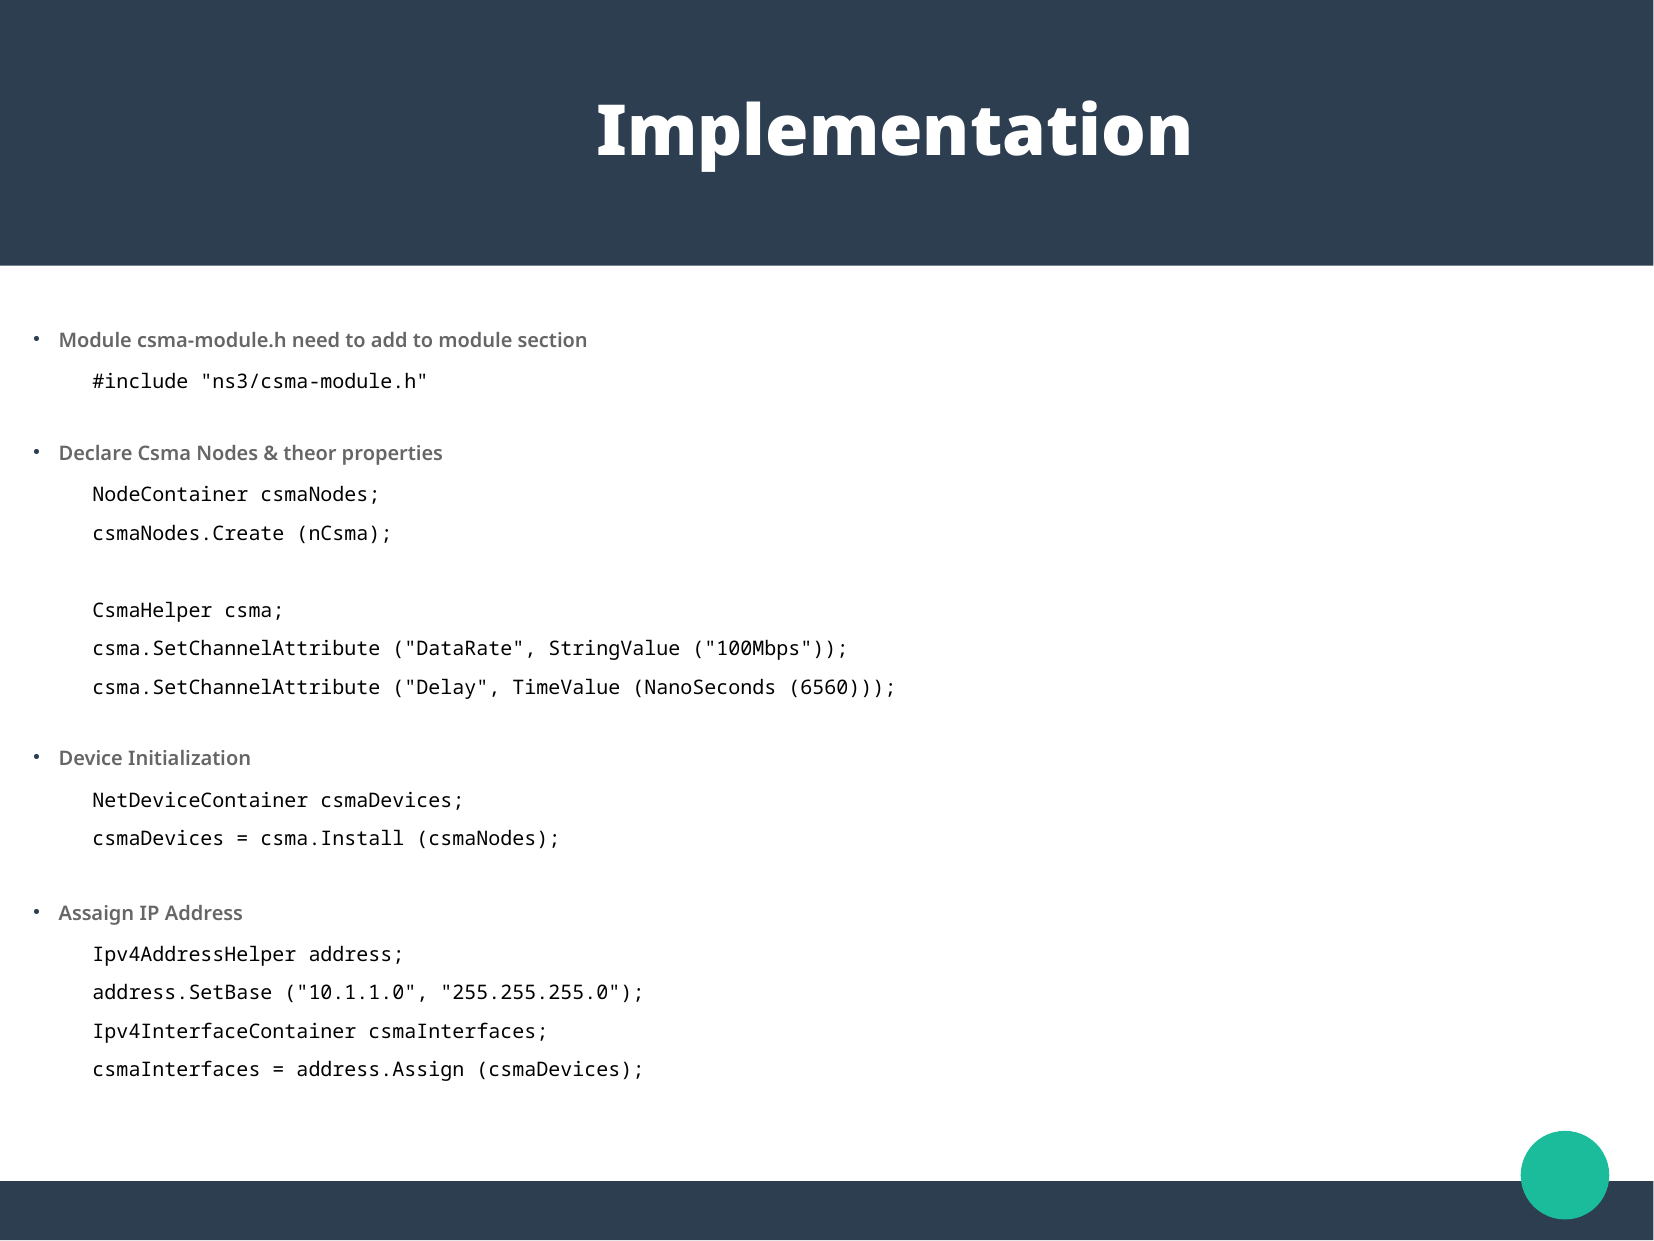

# Implementation
Module csma-module.h need to add to module section
#include "ns3/csma-module.h"
Declare Csma Nodes & theor properties
NodeContainer csmaNodes;
csmaNodes.Create (nCsma);
CsmaHelper csma;
csma.SetChannelAttribute ("DataRate", StringValue ("100Mbps"));
csma.SetChannelAttribute ("Delay", TimeValue (NanoSeconds (6560)));
Device Initialization
NetDeviceContainer csmaDevices;
csmaDevices = csma.Install (csmaNodes);
Assaign IP Address
Ipv4AddressHelper address;
address.SetBase ("10.1.1.0", "255.255.255.0");
Ipv4InterfaceContainer csmaInterfaces;
csmaInterfaces = address.Assign (csmaDevices);